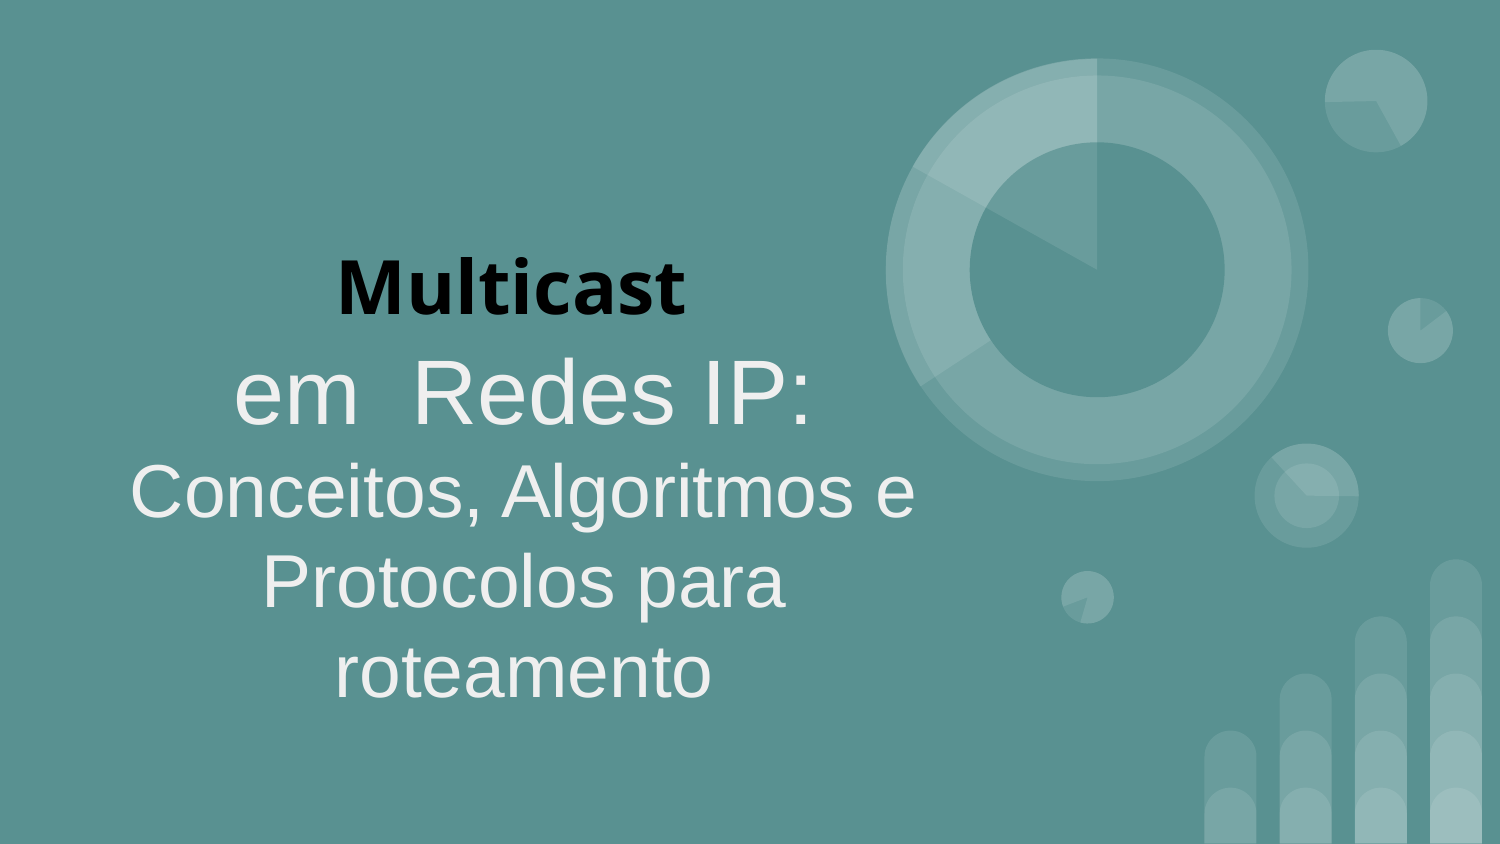

# Multicast em Redes IP: Conceitos, Algoritmos e Protocolos para roteamento